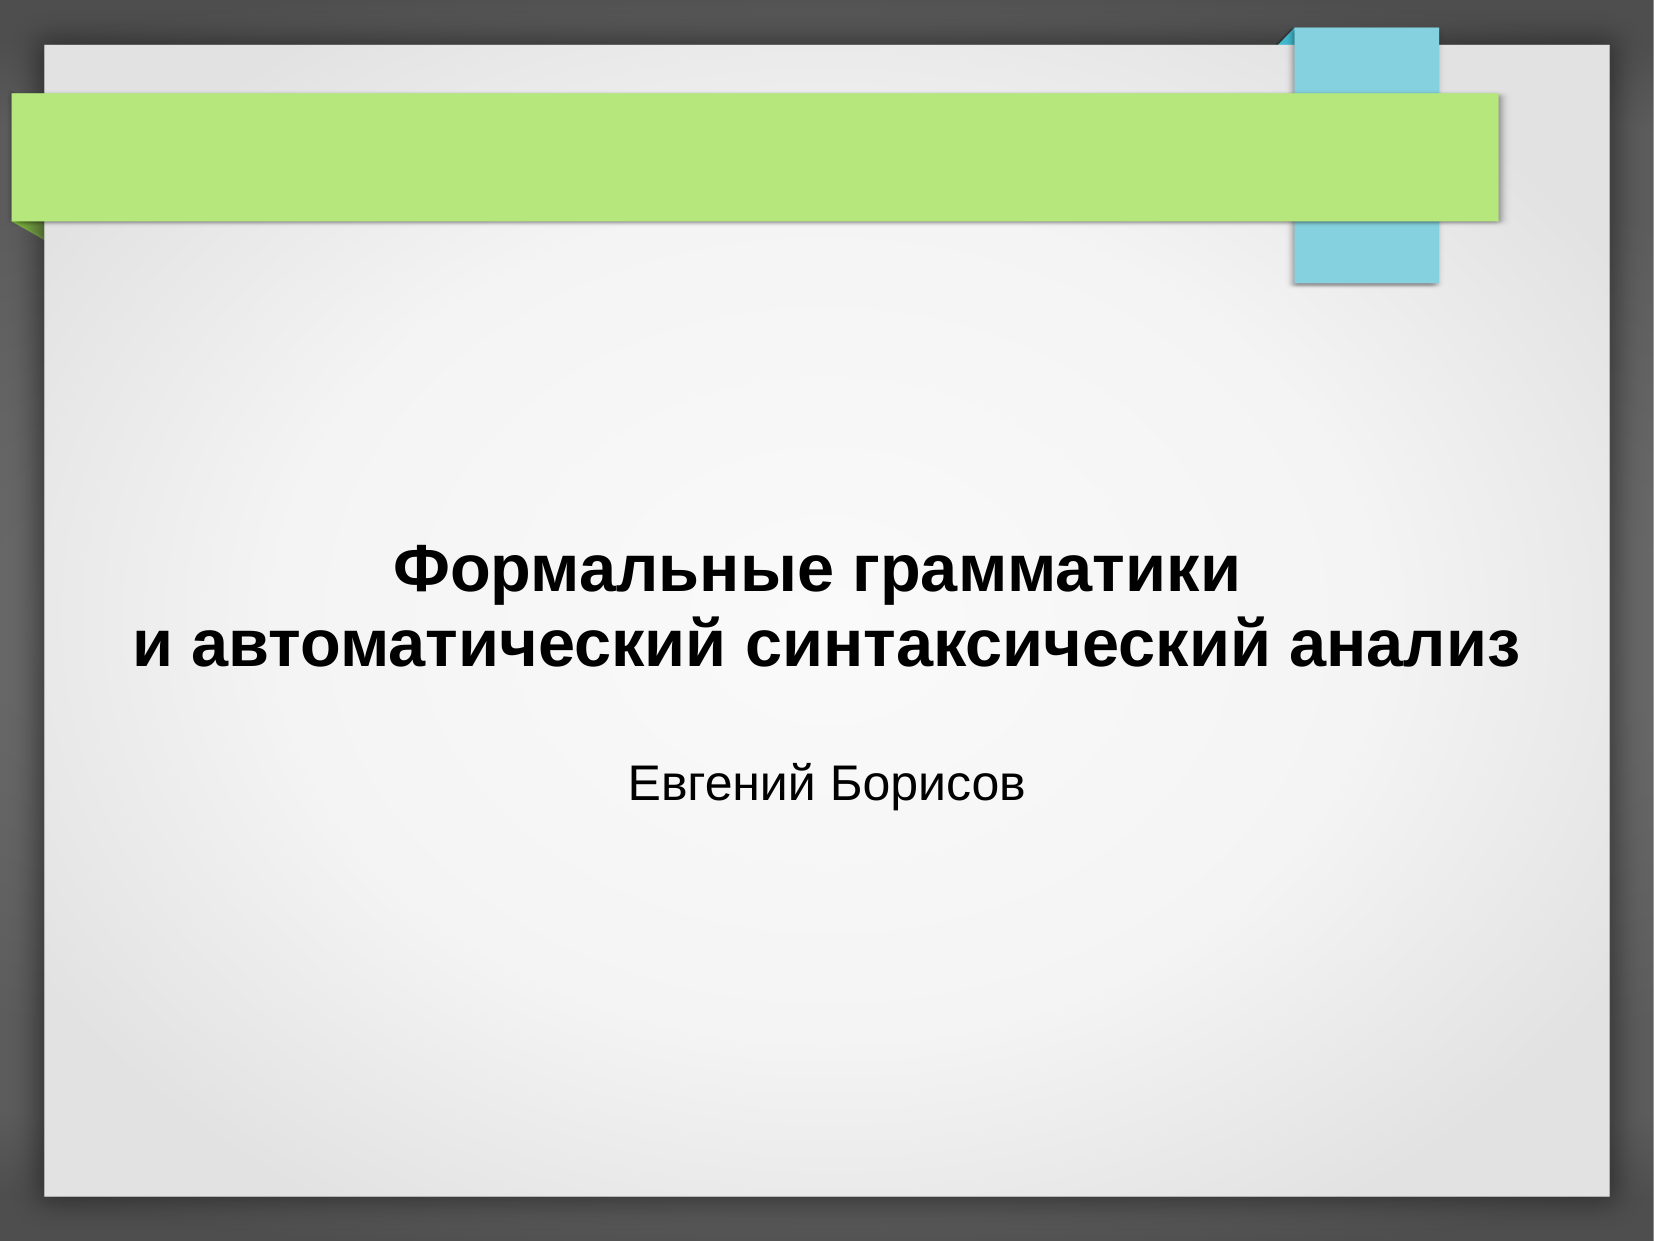

# Формальные грамматики
и автоматический синтаксический анализ
Евгений Борисов